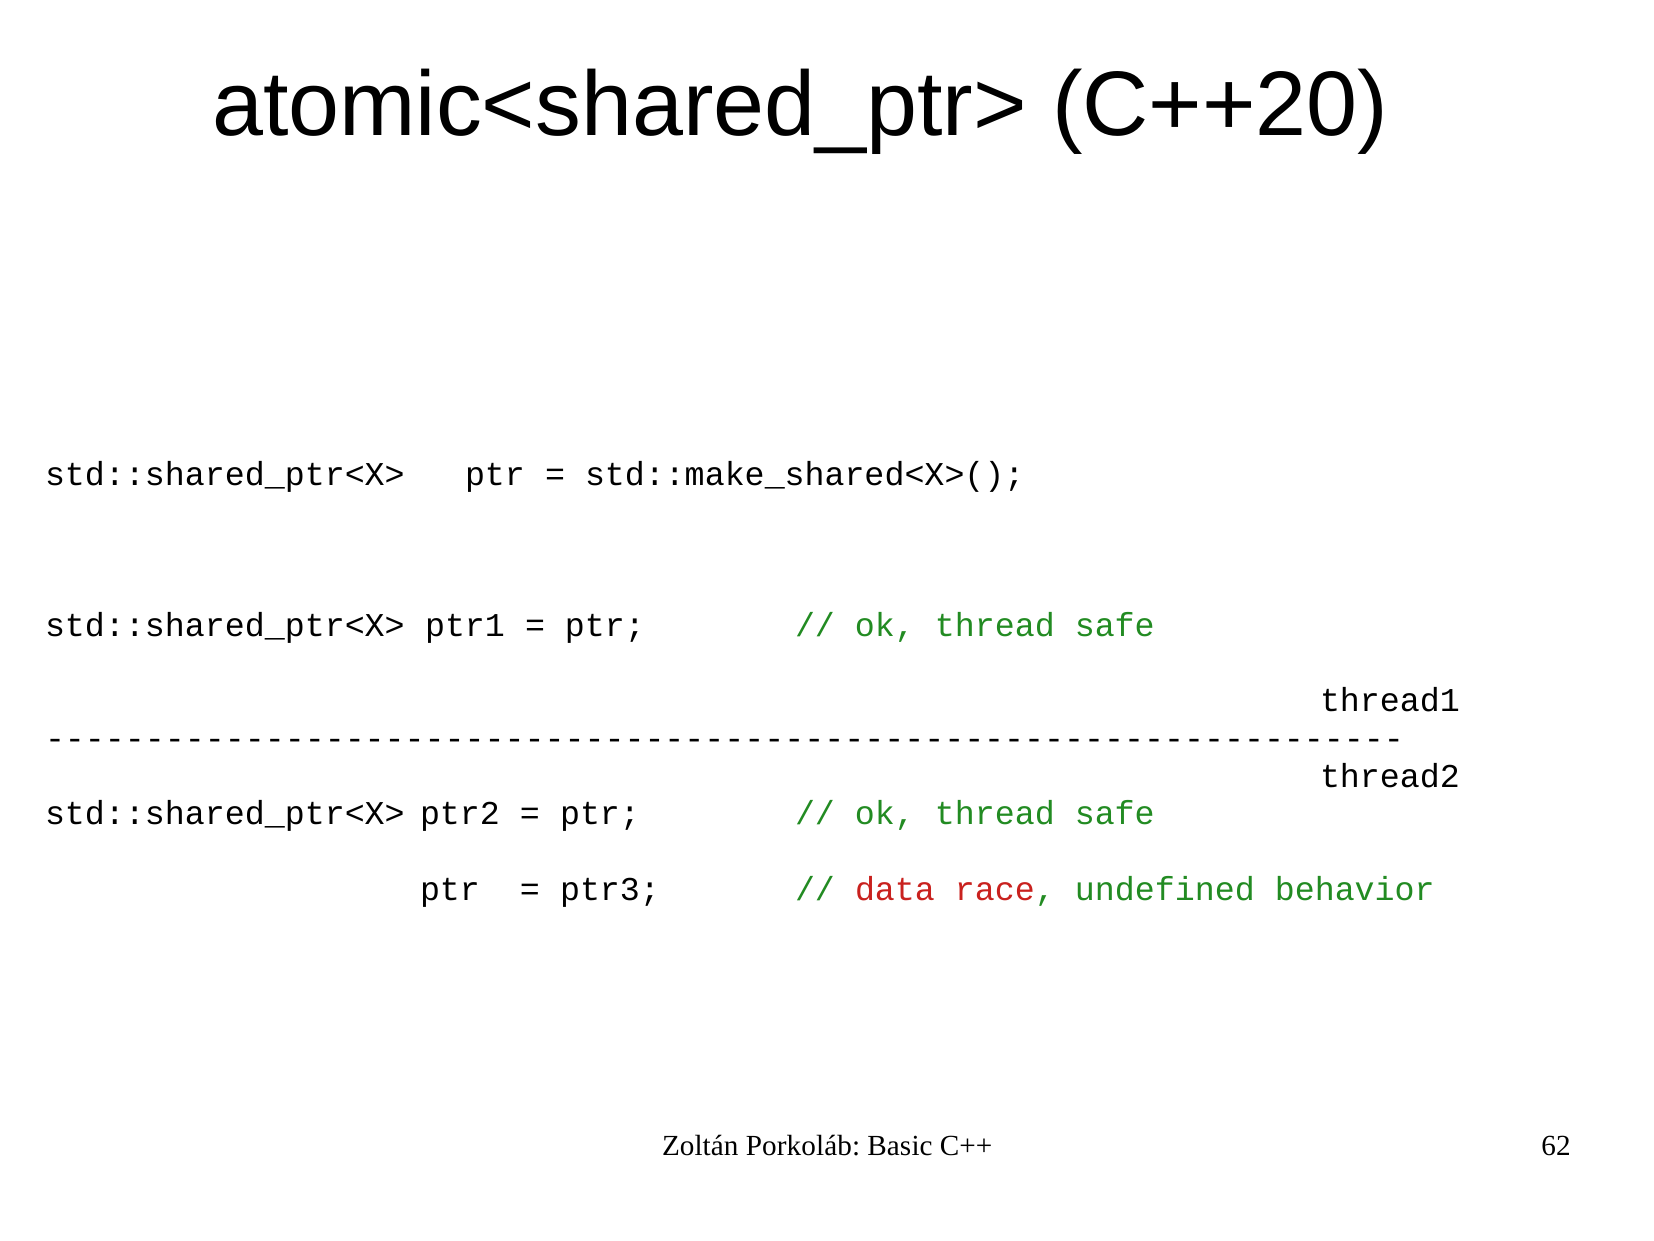

# atomic<shared_ptr> (C++20)
std::shared_ptr<X> ptr = std::make_shared<X>();
std::shared_ptr<X> ptr1 = ptr; 		// ok, thread safe
																	thread1
--------------------------------------------------------------------
																	thread2
std::shared_ptr<X>	ptr2 = ptr; 		// ok, thread safe
					ptr = ptr3;		// data race, undefined behavior
Zoltán Porkoláb: Basic C++
62